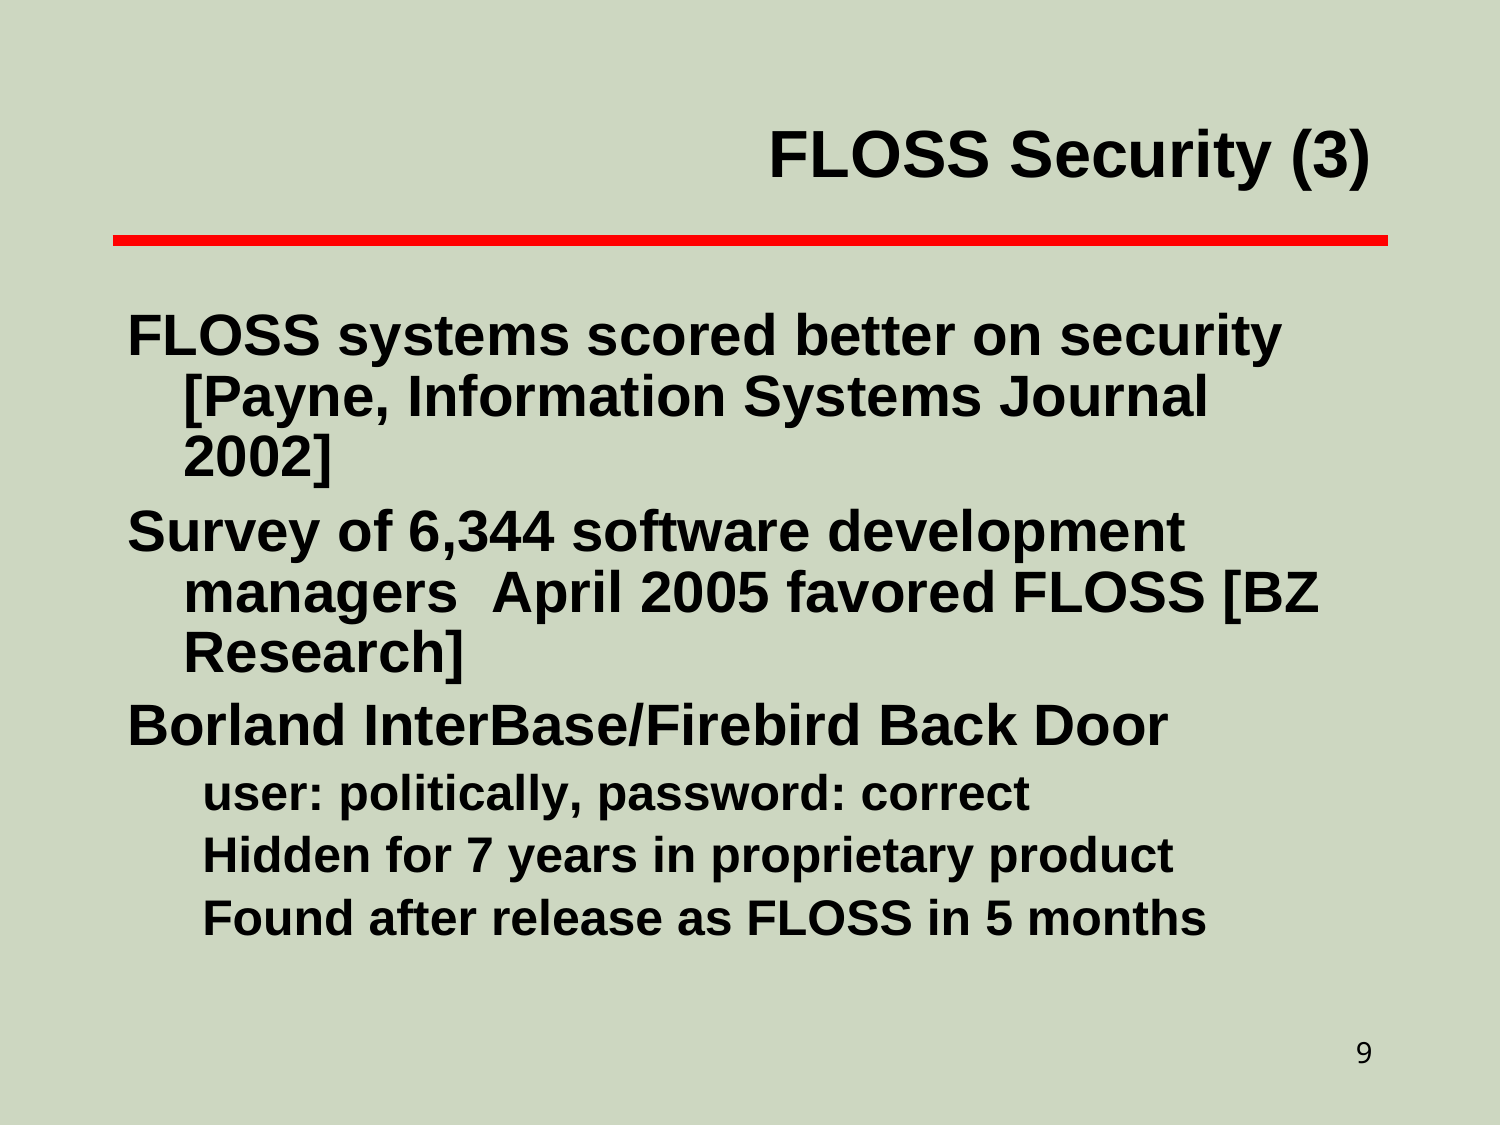

# FLOSS Security (3)
FLOSS systems scored better on security [Payne, Information Systems Journal 2002]
Survey of 6,344 software development managers April 2005 favored FLOSS [BZ Research]
Borland InterBase/Firebird Back Door
user: politically, password: correct
Hidden for 7 years in proprietary product
Found after release as FLOSS in 5 months